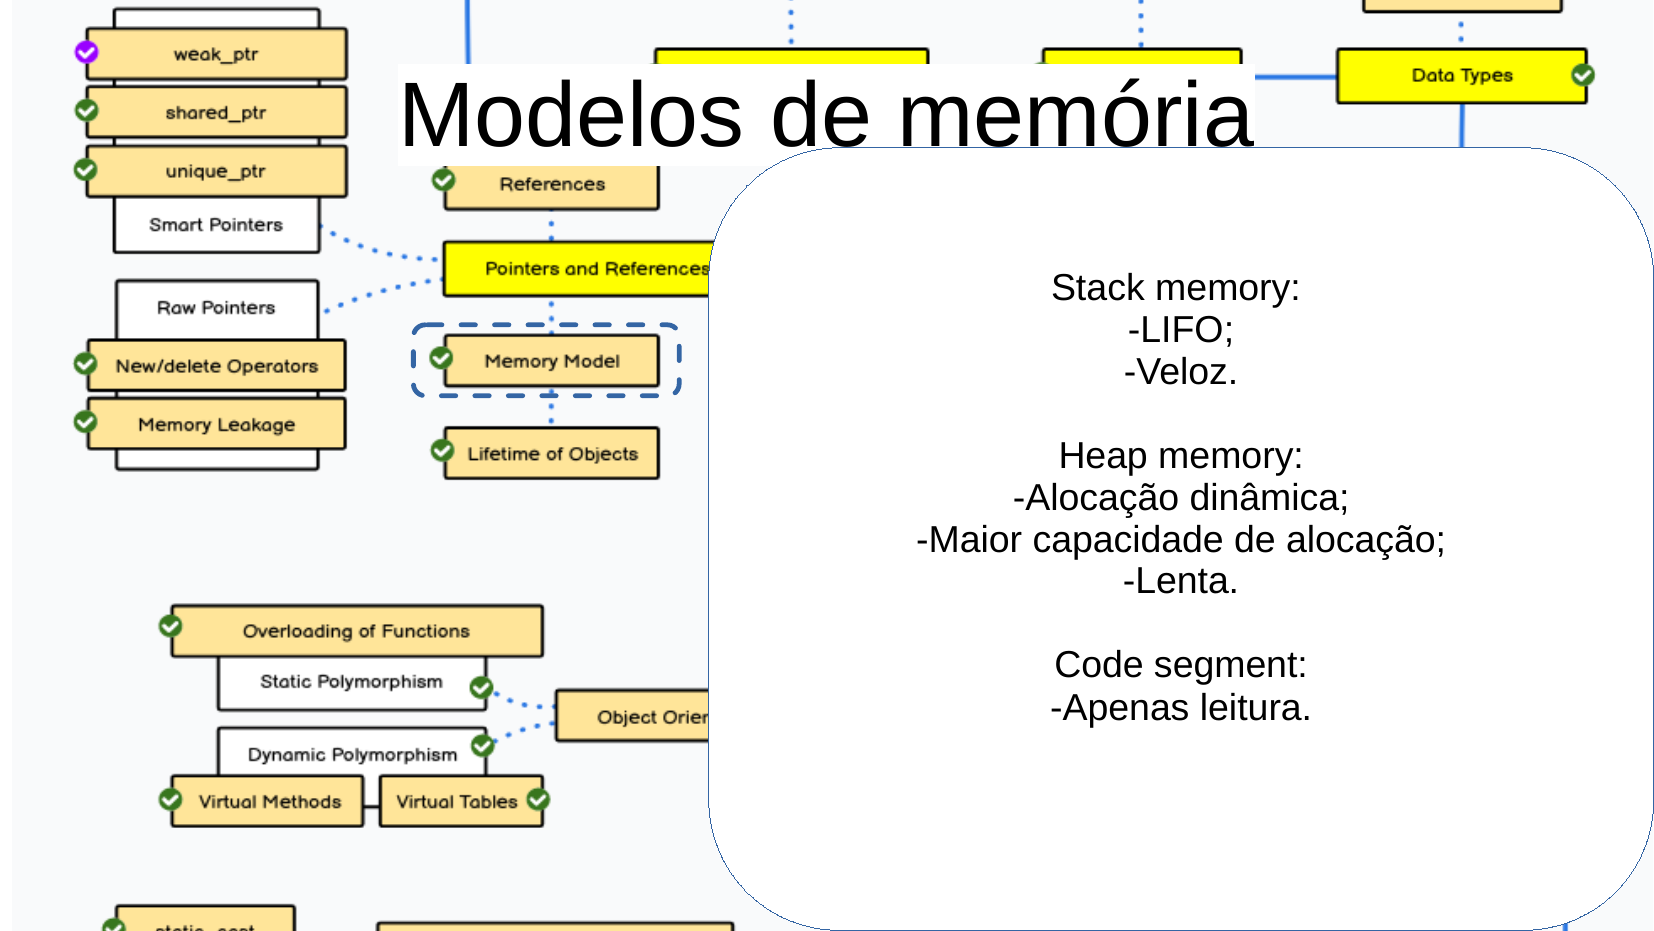

# Modelos de memória
Stack memory:
-LIFO;
-Veloz.
Heap memory:
-Alocação dinâmica;
-Maior capacidade de alocação;
-Lenta.
Code segment:
-Apenas leitura.